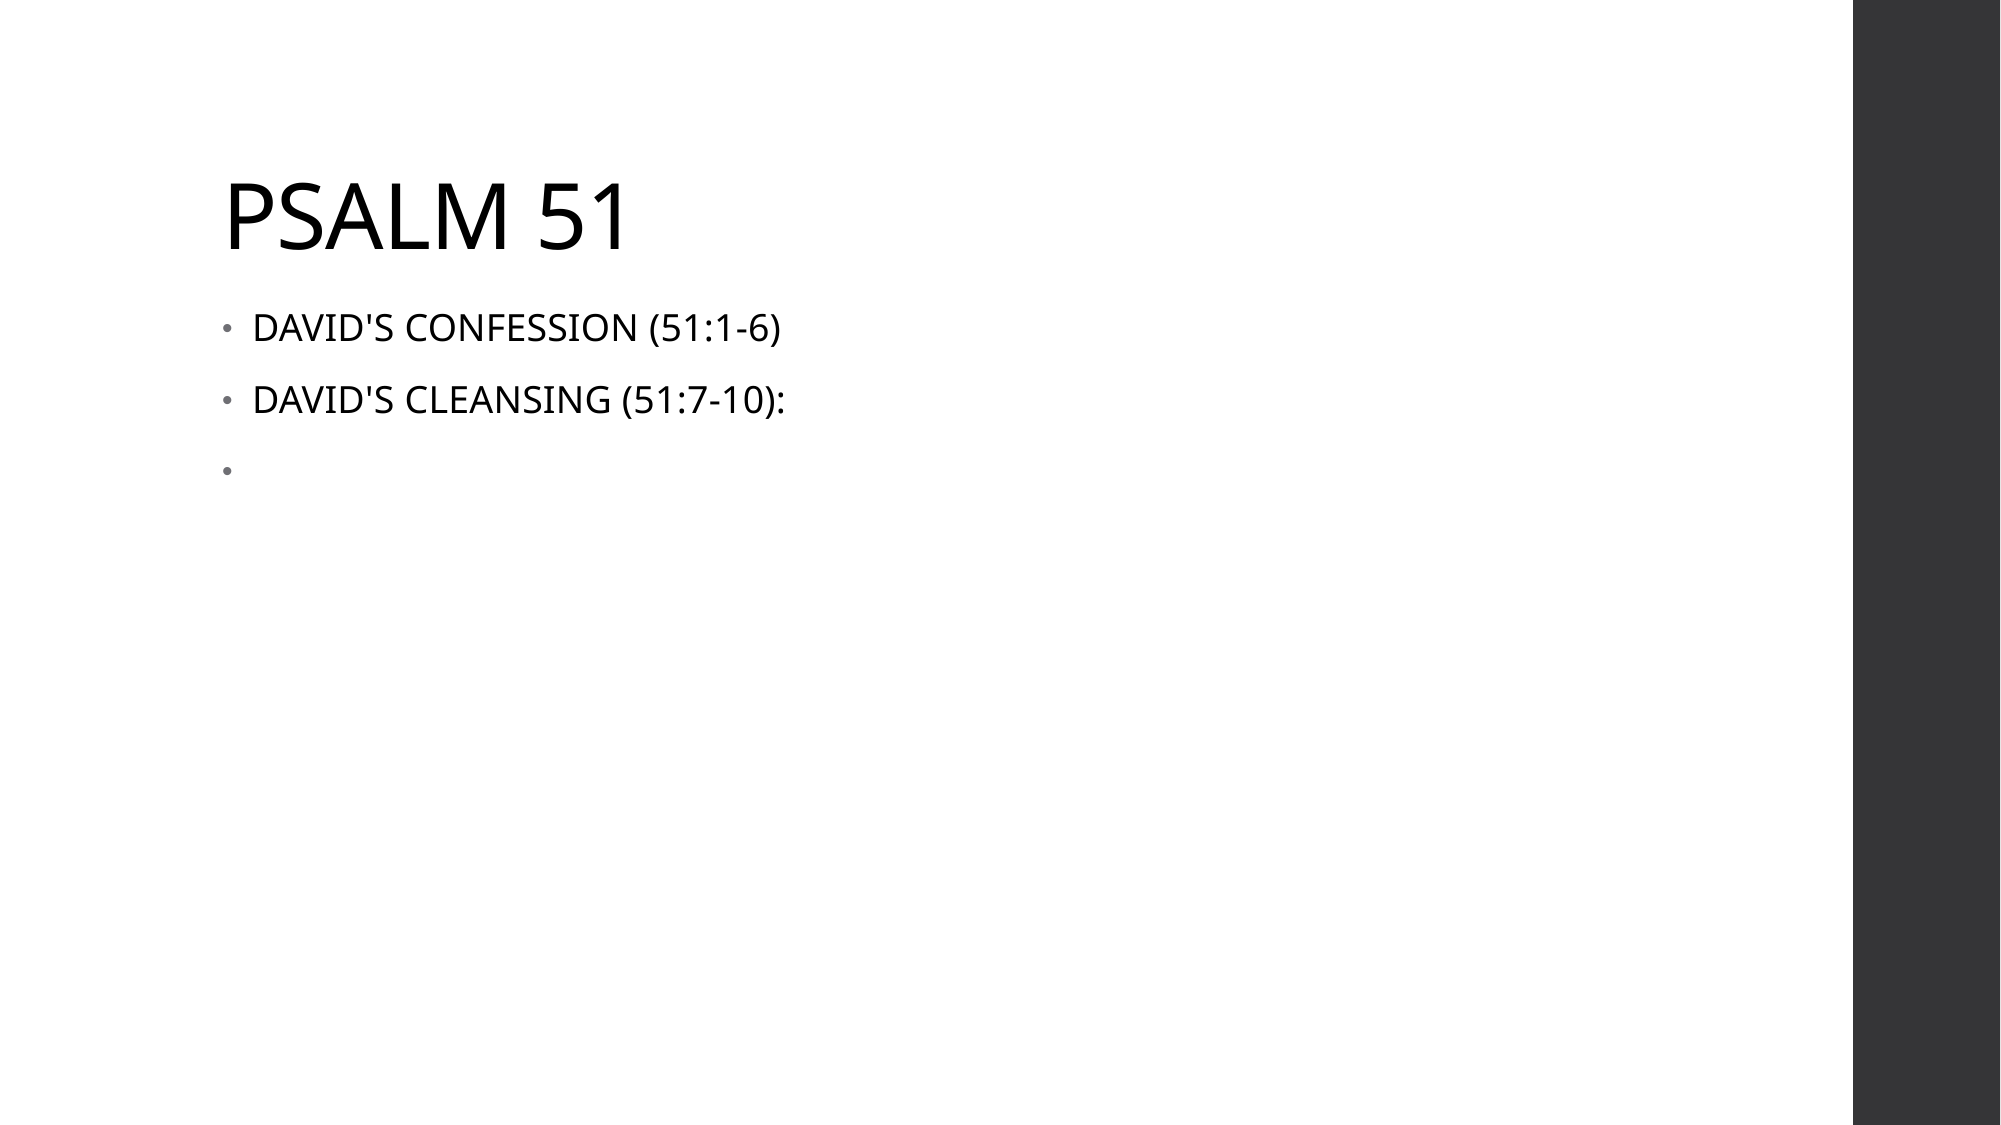

# PSALM 51
DAVID'S CONFESSION (51:1-6)
DAVID'S CLEANSING (51:7-10):